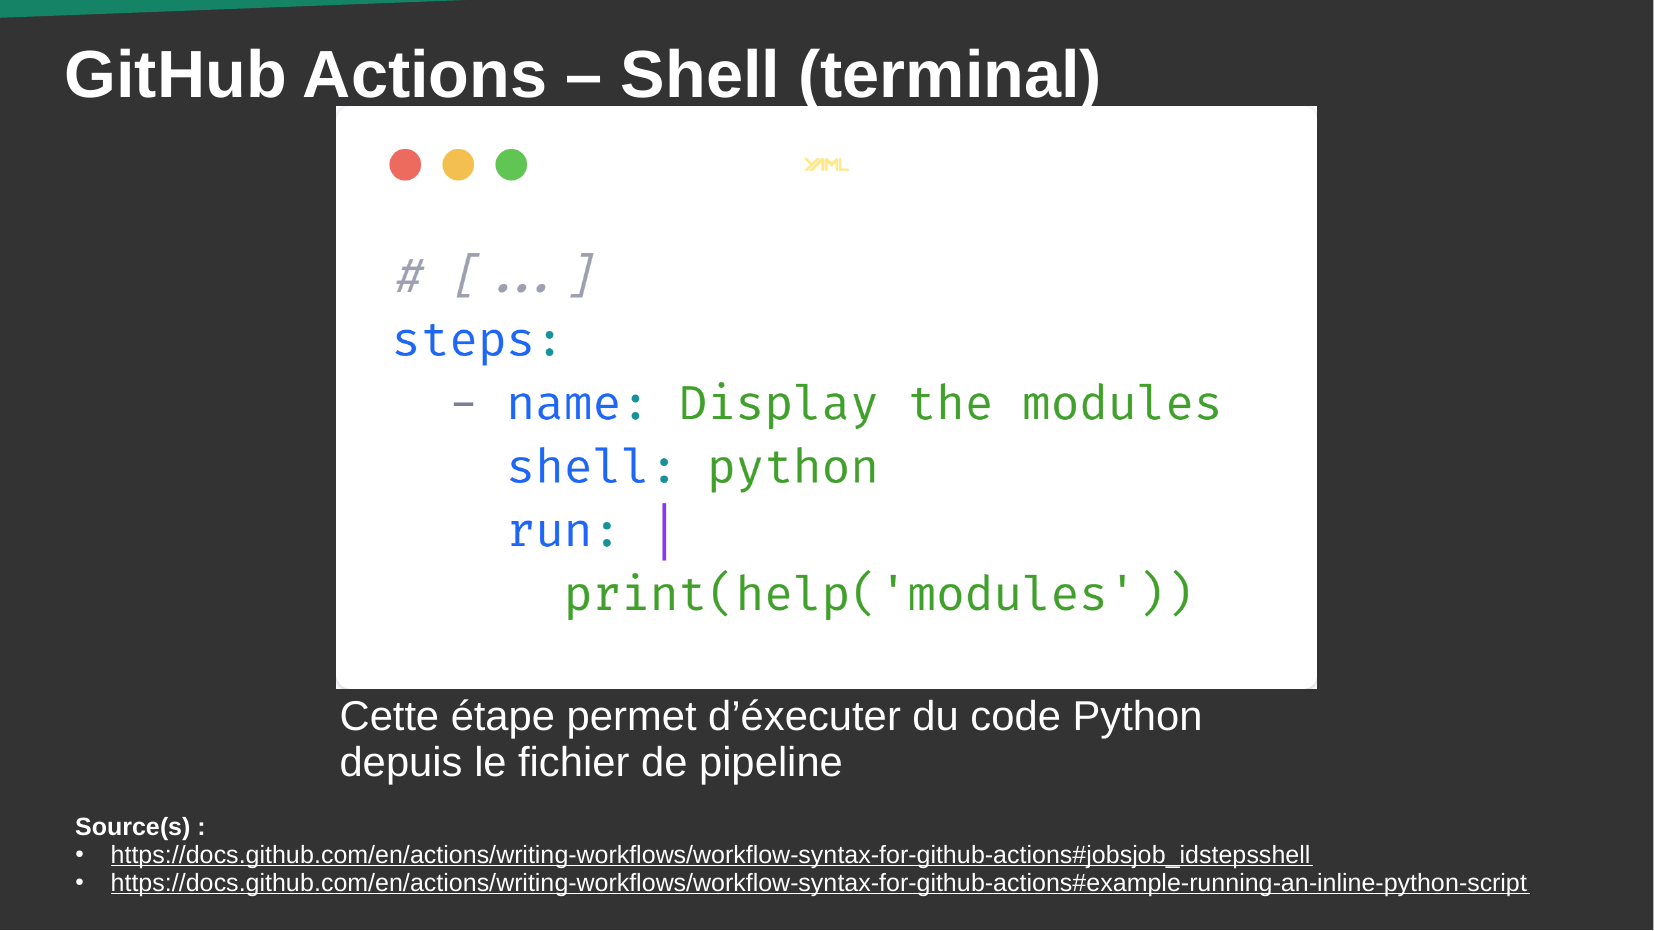

# GitHub Actions – Shell (terminal)
Cette étape permet d’éxecuter du code Python depuis le fichier de pipeline
Source(s) :
https://docs.github.com/en/actions/writing-workflows/workflow-syntax-for-github-actions#jobsjob_idstepsshell
https://docs.github.com/en/actions/writing-workflows/workflow-syntax-for-github-actions#example-running-an-inline-python-script